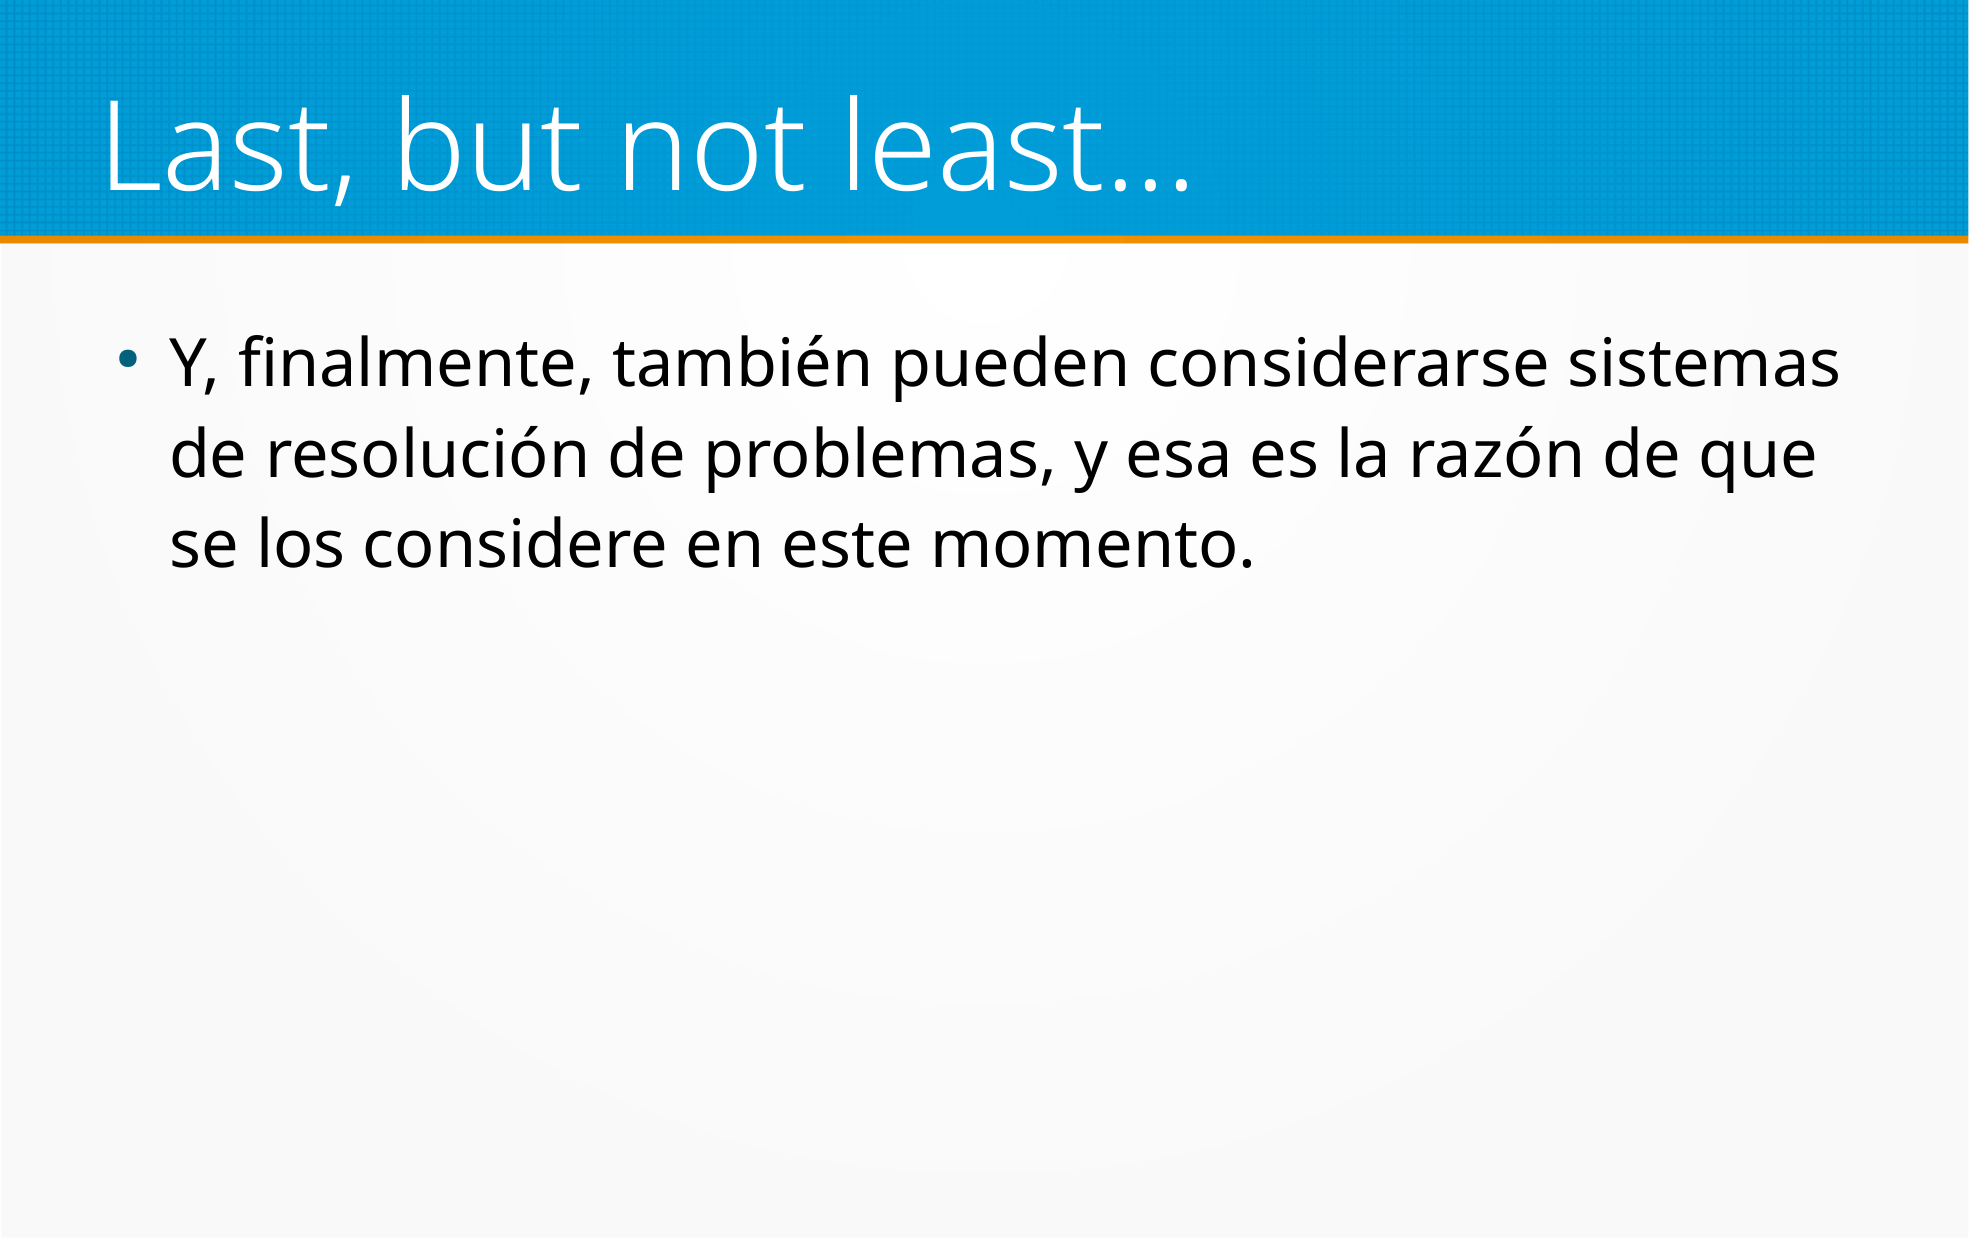

# Last, but not least...
Y, finalmente, también pueden considerarse sistemas de resolución de problemas, y esa es la razón de que se los considere en este momento.